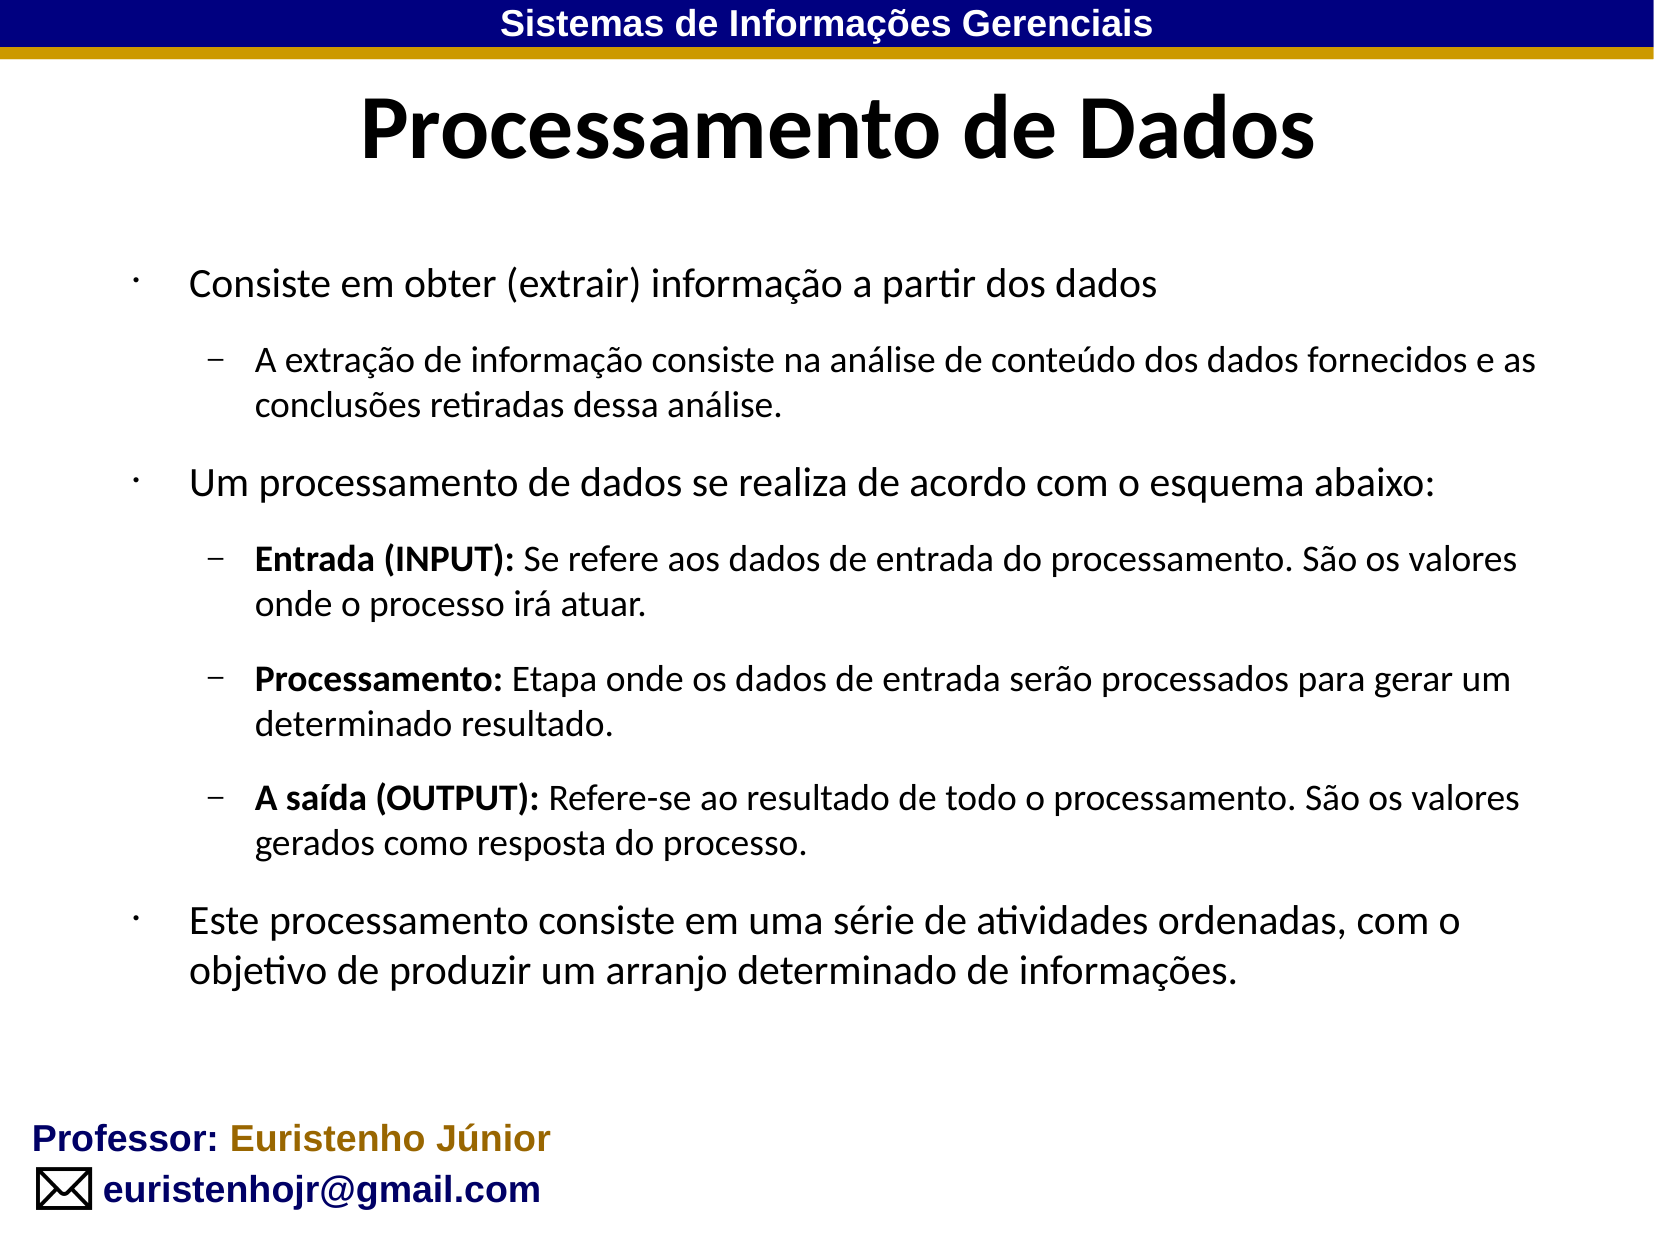

Empreendedorismo
Sistemas de Informações Gerenciais
# Processamento de Dados
Consiste em obter (extrair) informação a partir dos dados
A extração de informação consiste na análise de conteúdo dos dados fornecidos e as conclusões retiradas dessa análise.
Um processamento de dados se realiza de acordo com o esquema abaixo:
Entrada (INPUT): Se refere aos dados de entrada do processamento. São os valores onde o processo irá atuar.
Processamento: Etapa onde os dados de entrada serão processados para gerar um determinado resultado.
A saída (OUTPUT): Refere-se ao resultado de todo o processamento. São os valores gerados como resposta do processo.
Este processamento consiste em uma série de atividades ordenadas, com o objetivo de produzir um arranjo determinado de informações.
Professor: Euristenho Júnior
euristenhojr@gmail.com